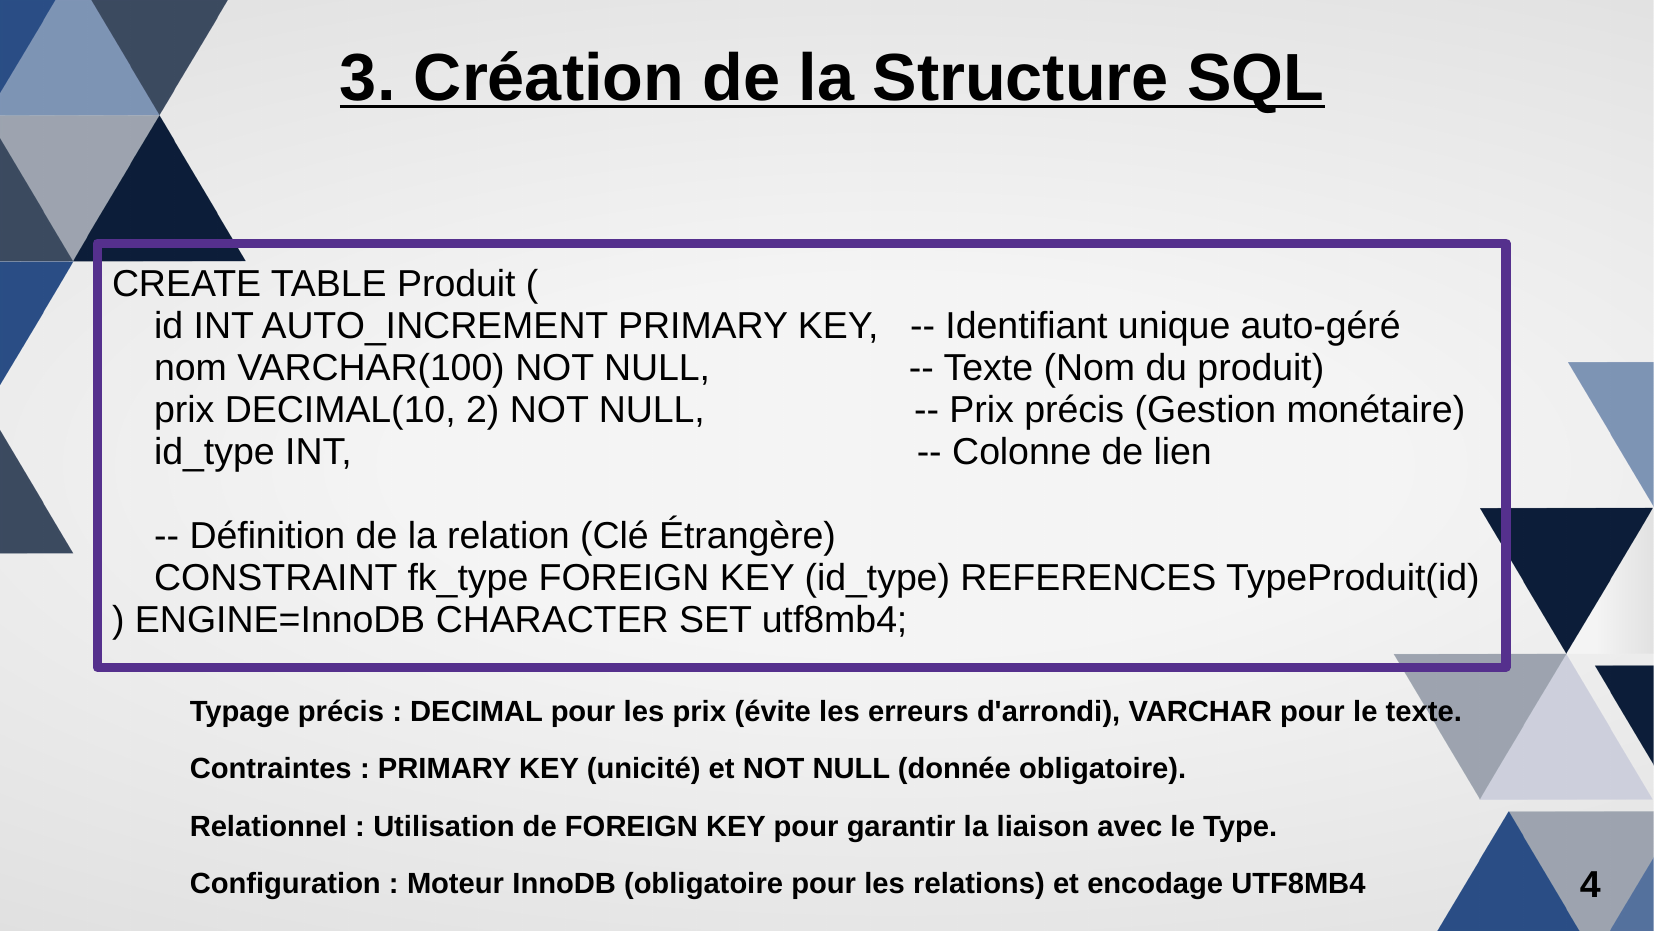

# 3. Création de la Structure SQL
CREATE TABLE Produit (
 id INT AUTO_INCREMENT PRIMARY KEY, -- Identifiant unique auto-géré
 nom VARCHAR(100) NOT NULL, -- Texte (Nom du produit)
 prix DECIMAL(10, 2) NOT NULL, -- Prix précis (Gestion monétaire)
 id_type INT, -- Colonne de lien
 -- Définition de la relation (Clé Étrangère)
 CONSTRAINT fk_type FOREIGN KEY (id_type) REFERENCES TypeProduit(id)
) ENGINE=InnoDB CHARACTER SET utf8mb4;
Typage précis : DECIMAL pour les prix (évite les erreurs d'arrondi), VARCHAR pour le texte.
Contraintes : PRIMARY KEY (unicité) et NOT NULL (donnée obligatoire).
Relationnel : Utilisation de FOREIGN KEY pour garantir la liaison avec le Type.
Configuration : Moteur InnoDB (obligatoire pour les relations) et encodage UTF8MB4
4